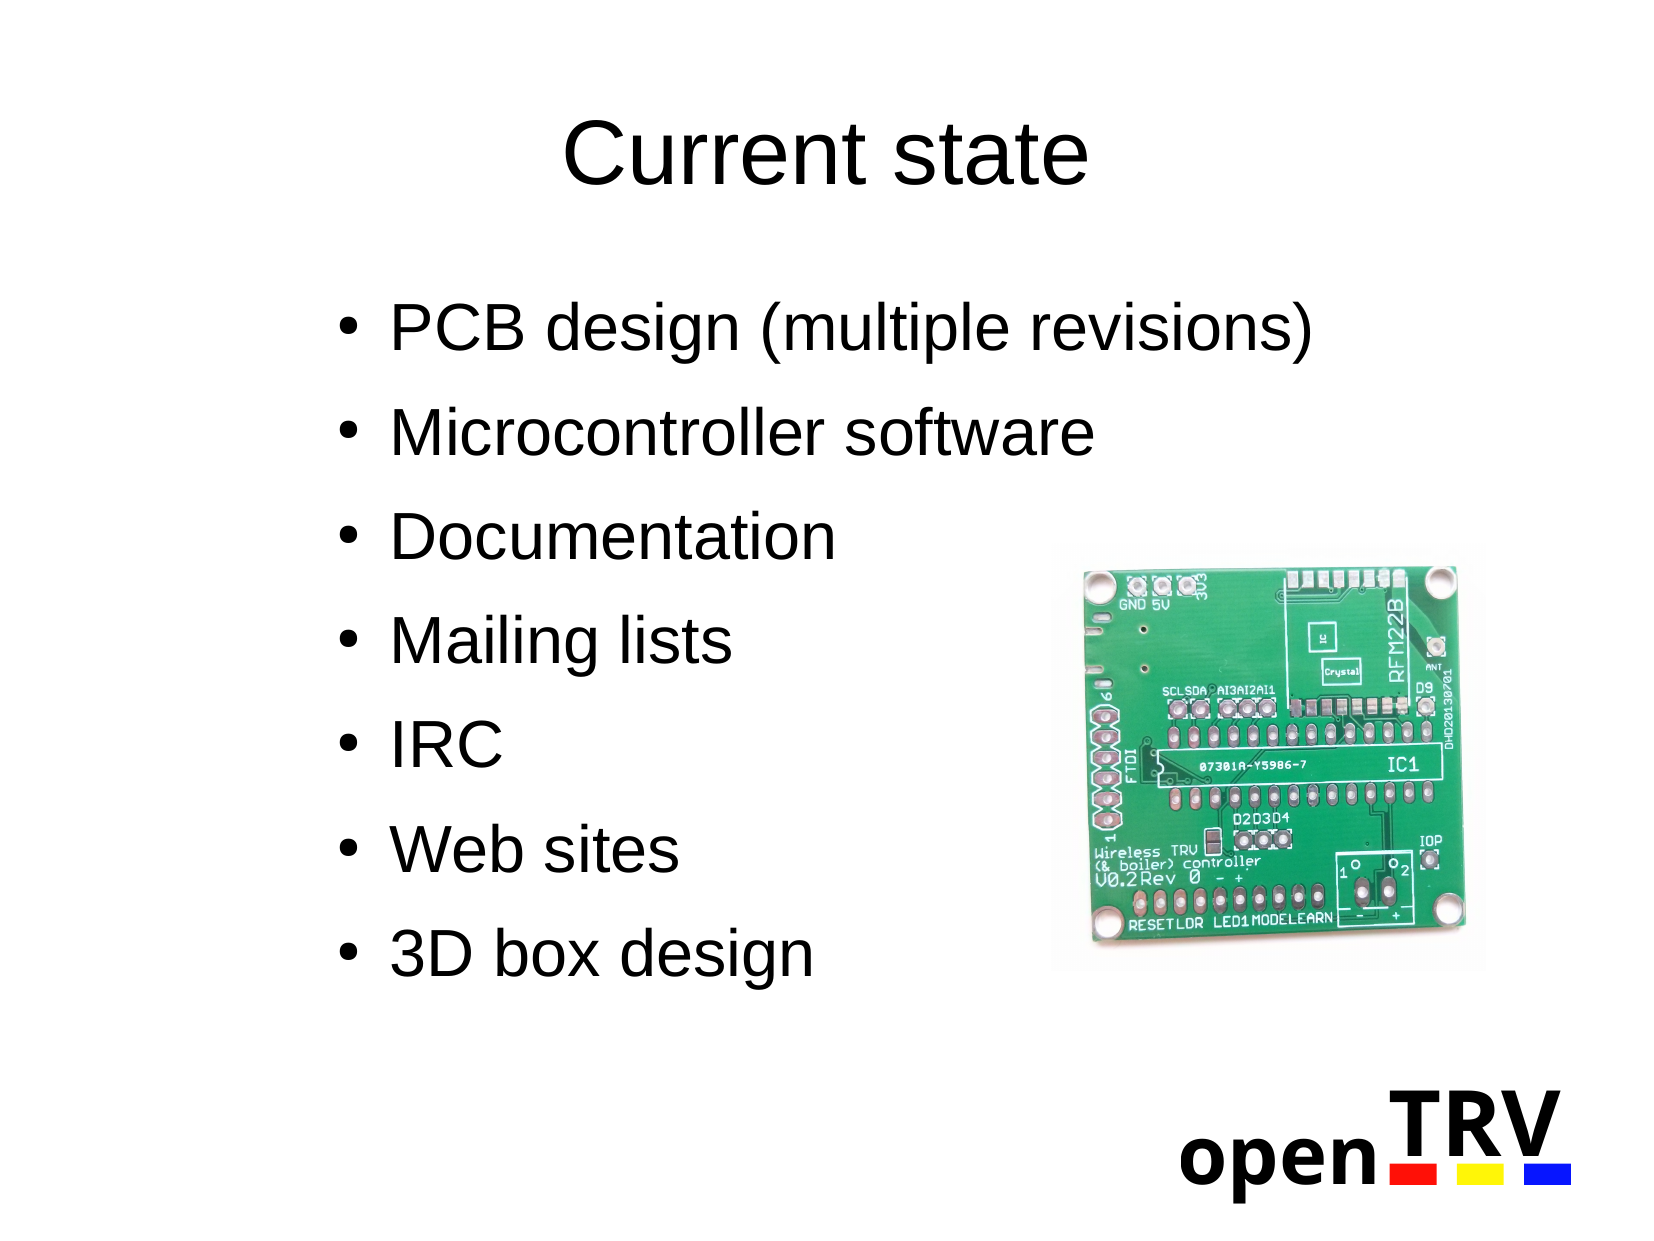

# Current state
PCB design (multiple revisions)
Microcontroller software
Documentation
Mailing lists
IRC
Web sites
3D box design